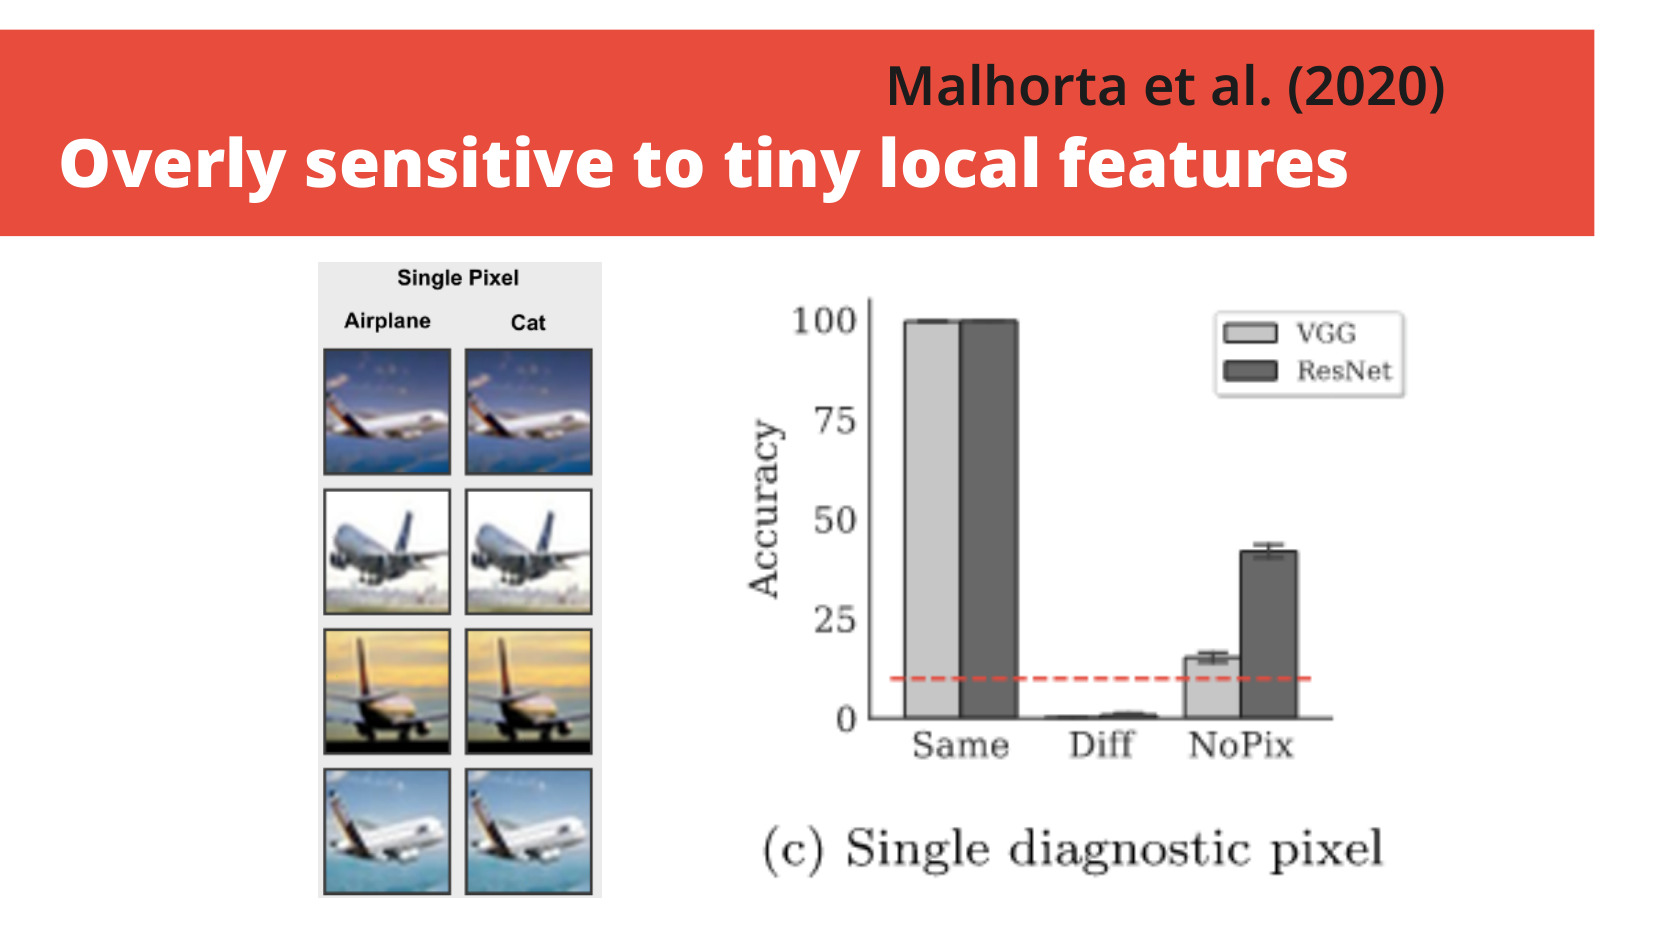

Malhorta et al. (2020)
# Overly sensitive to tiny local features
66